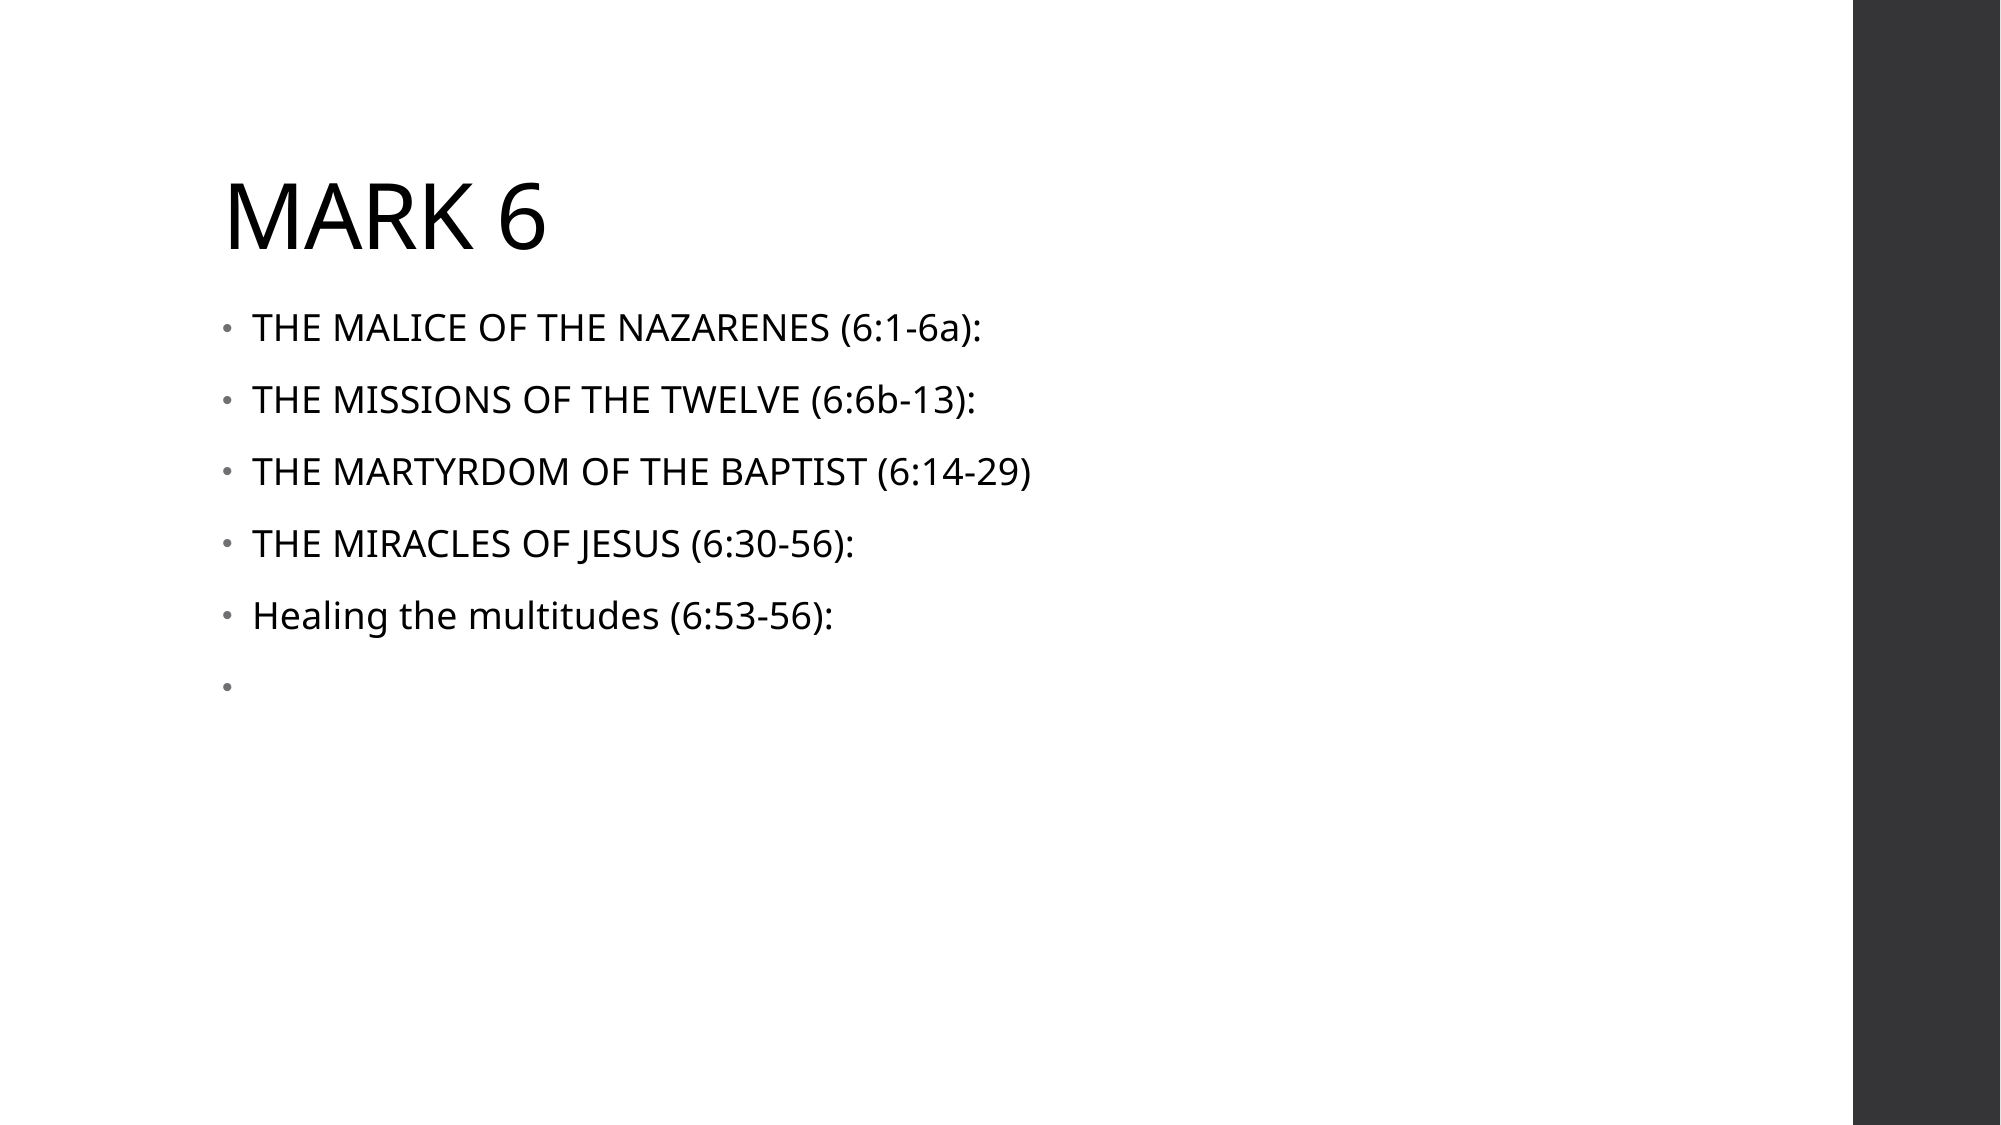

# MARK 6
THE MALICE OF THE NAZARENES (6:1-6a):
THE MISSIONS OF THE TWELVE (6:6b-13):
THE MARTYRDOM OF THE BAPTIST (6:14-29)
THE MIRACLES OF JESUS (6:30-56):
Healing the multitudes (6:53-56):